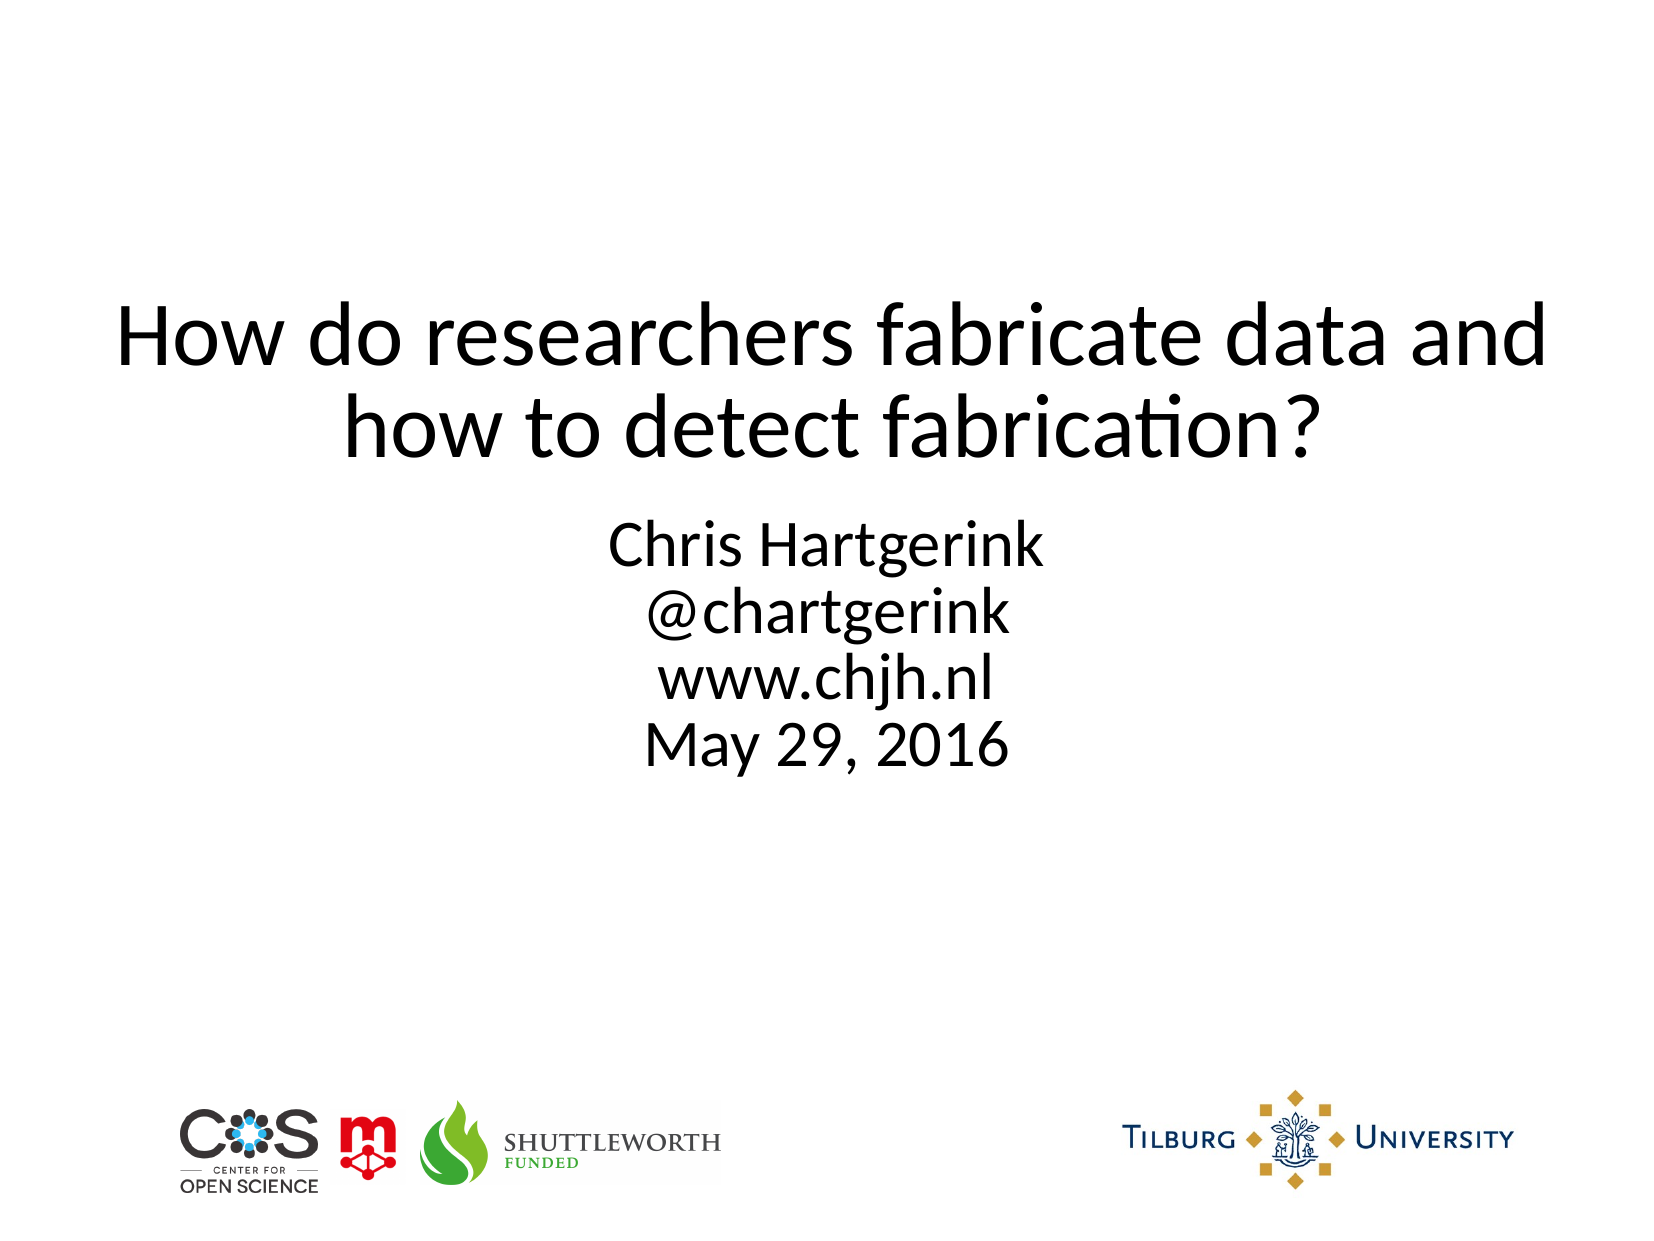

# How do researchers fabricate data and how to detect fabrication?
Chris Hartgerink
@chartgerink
www.chjh.nl
May 29, 2016